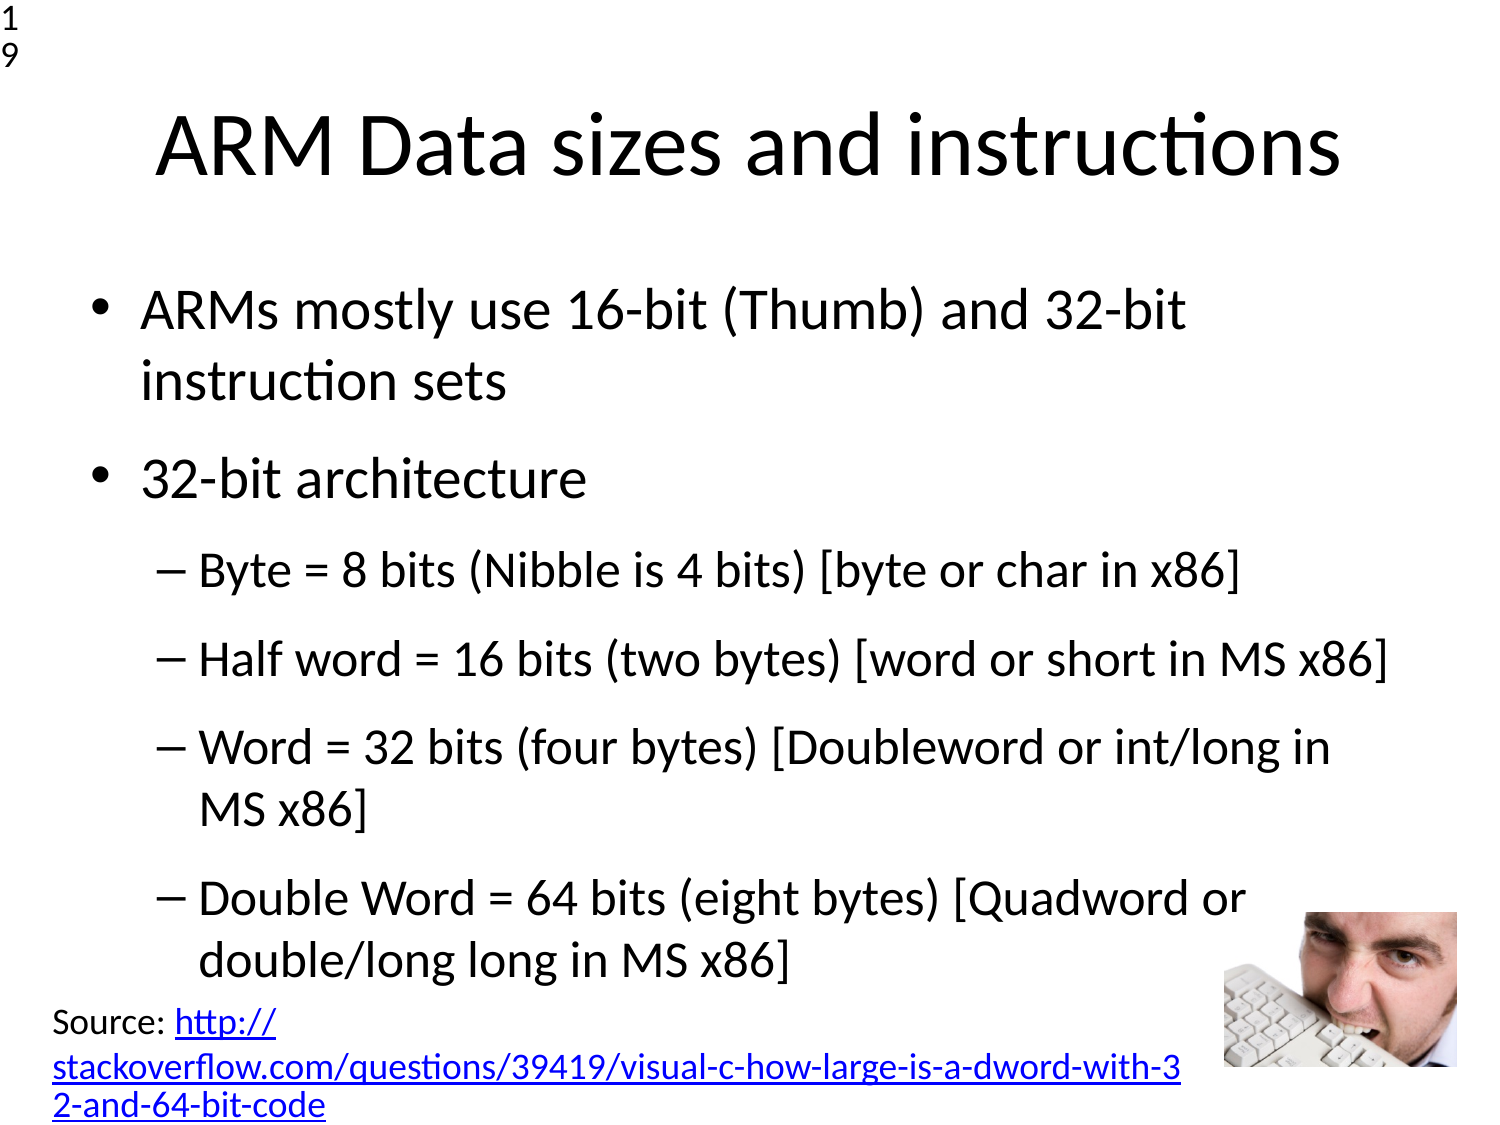

# ARM Data sizes and instructions
ARMs mostly use 16-bit (Thumb) and 32-bit instruction sets
32-bit architecture
Byte = 8 bits (Nibble is 4 bits) [byte or char in x86]
Half word = 16 bits (two bytes) [word or short in MS x86]
Word = 32 bits (four bytes) [Doubleword or int/long in MS x86]
Double Word = 64 bits (eight bytes) [Quadword or double/long long in MS x86]
Source: http://stackoverflow.com/questions/39419/visual-c-how-large-is-a-dword-with-32-and-64-bit-code